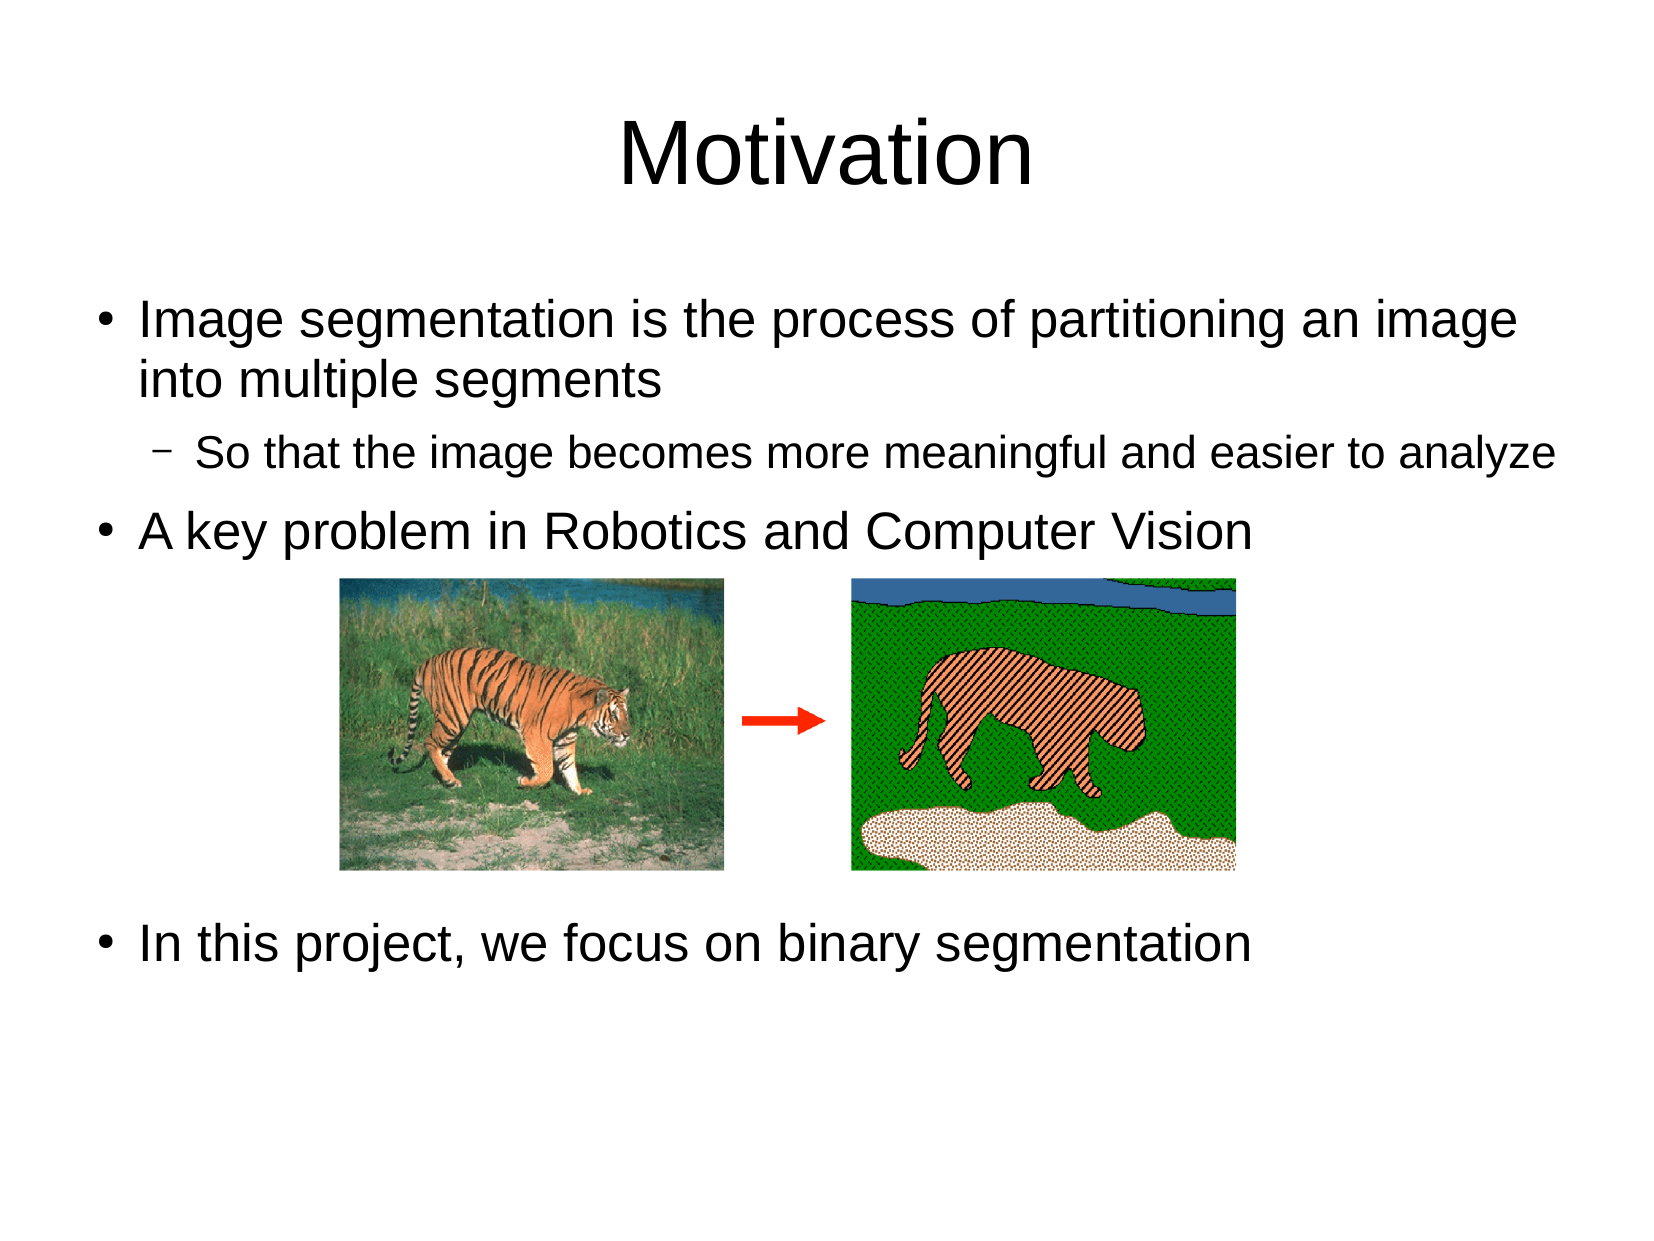

# Motivation
Image segmentation is the process of partitioning an image into multiple segments
So that the image becomes more meaningful and easier to analyze
A key problem in Robotics and Computer Vision
In this project, we focus on binary segmentation